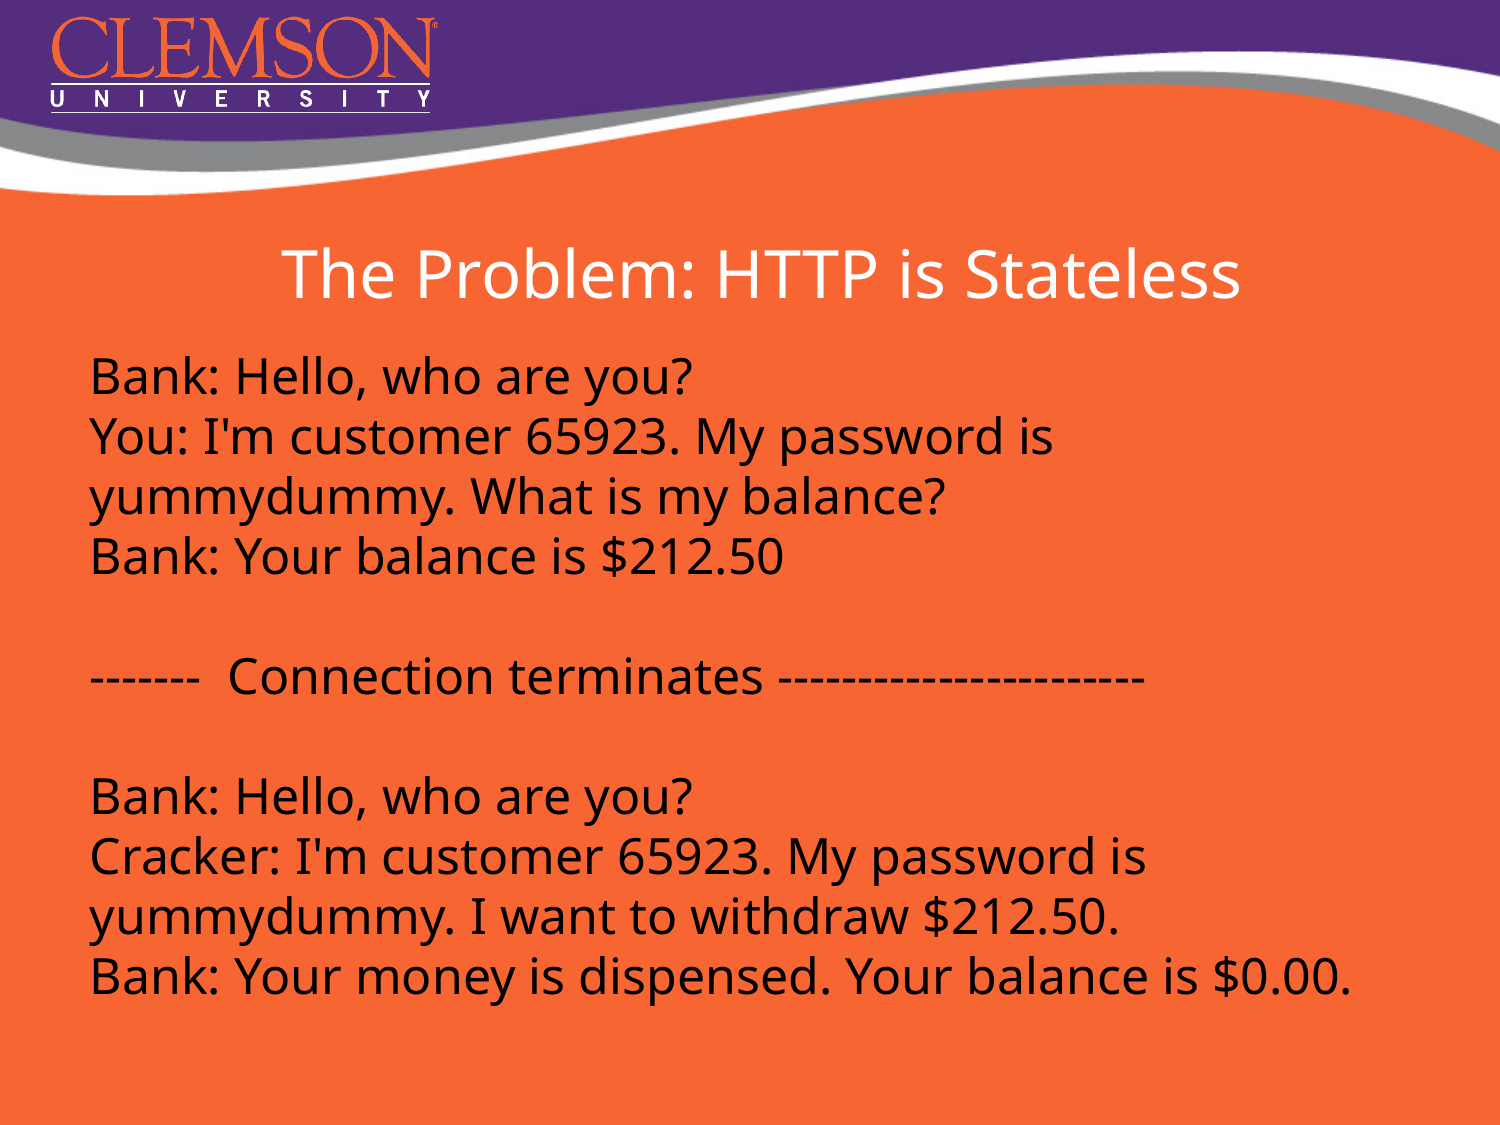

The Problem: HTTP is Stateless
Bank: Hello, who are you?
You: I'm customer 65923. My password is yummydummy. What is my balance?
Bank: Your balance is $212.50
------- Connection terminates -----------------------
Bank: Hello, who are you?
Cracker: I'm customer 65923. My password is yummydummy. I want to withdraw $212.50.
Bank: Your money is dispensed. Your balance is $0.00.